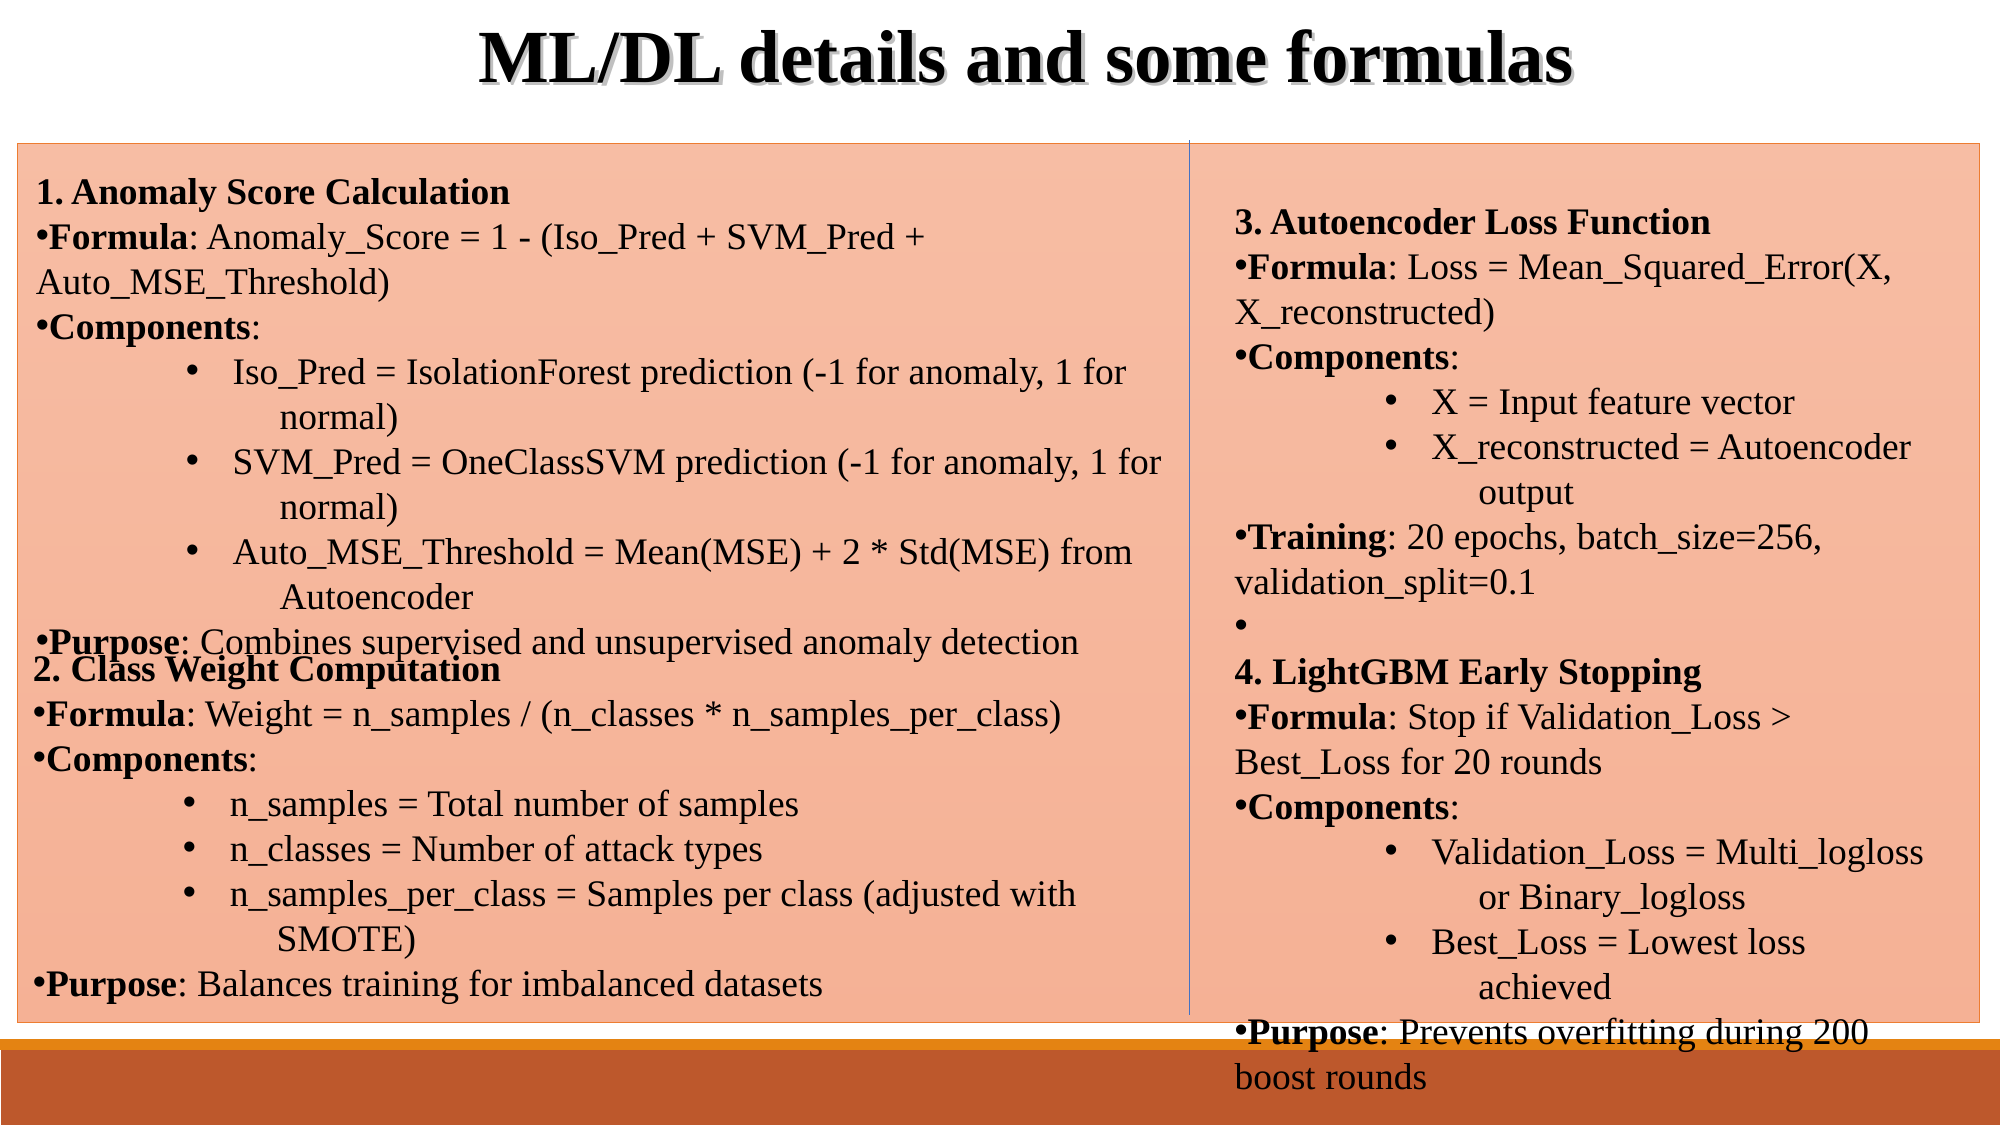

ML/DL details and some formulas
1. Anomaly Score Calculation
Formula: Anomaly_Score = 1 - (Iso_Pred + SVM_Pred + Auto_MSE_Threshold)
Components:
Iso_Pred = IsolationForest prediction (-1 for anomaly, 1 for normal)
SVM_Pred = OneClassSVM prediction (-1 for anomaly, 1 for normal)
Auto_MSE_Threshold = Mean(MSE) + 2 * Std(MSE) from Autoencoder
Purpose: Combines supervised and unsupervised anomaly detection
3. Autoencoder Loss Function
Formula: Loss = Mean_Squared_Error(X, X_reconstructed)
Components:
X = Input feature vector
X_reconstructed = Autoencoder output
Training: 20 epochs, batch_size=256, validation_split=0.1
4. LightGBM Early Stopping
Formula: Stop if Validation_Loss > Best_Loss for 20 rounds
Components:
Validation_Loss = Multi_logloss or Binary_logloss
Best_Loss = Lowest loss achieved
Purpose: Prevents overfitting during 200 boost rounds
2. Class Weight Computation
Formula: Weight = n_samples / (n_classes * n_samples_per_class)
Components:
n_samples = Total number of samples
n_classes = Number of attack types
n_samples_per_class = Samples per class (adjusted with SMOTE)
Purpose: Balances training for imbalanced datasets